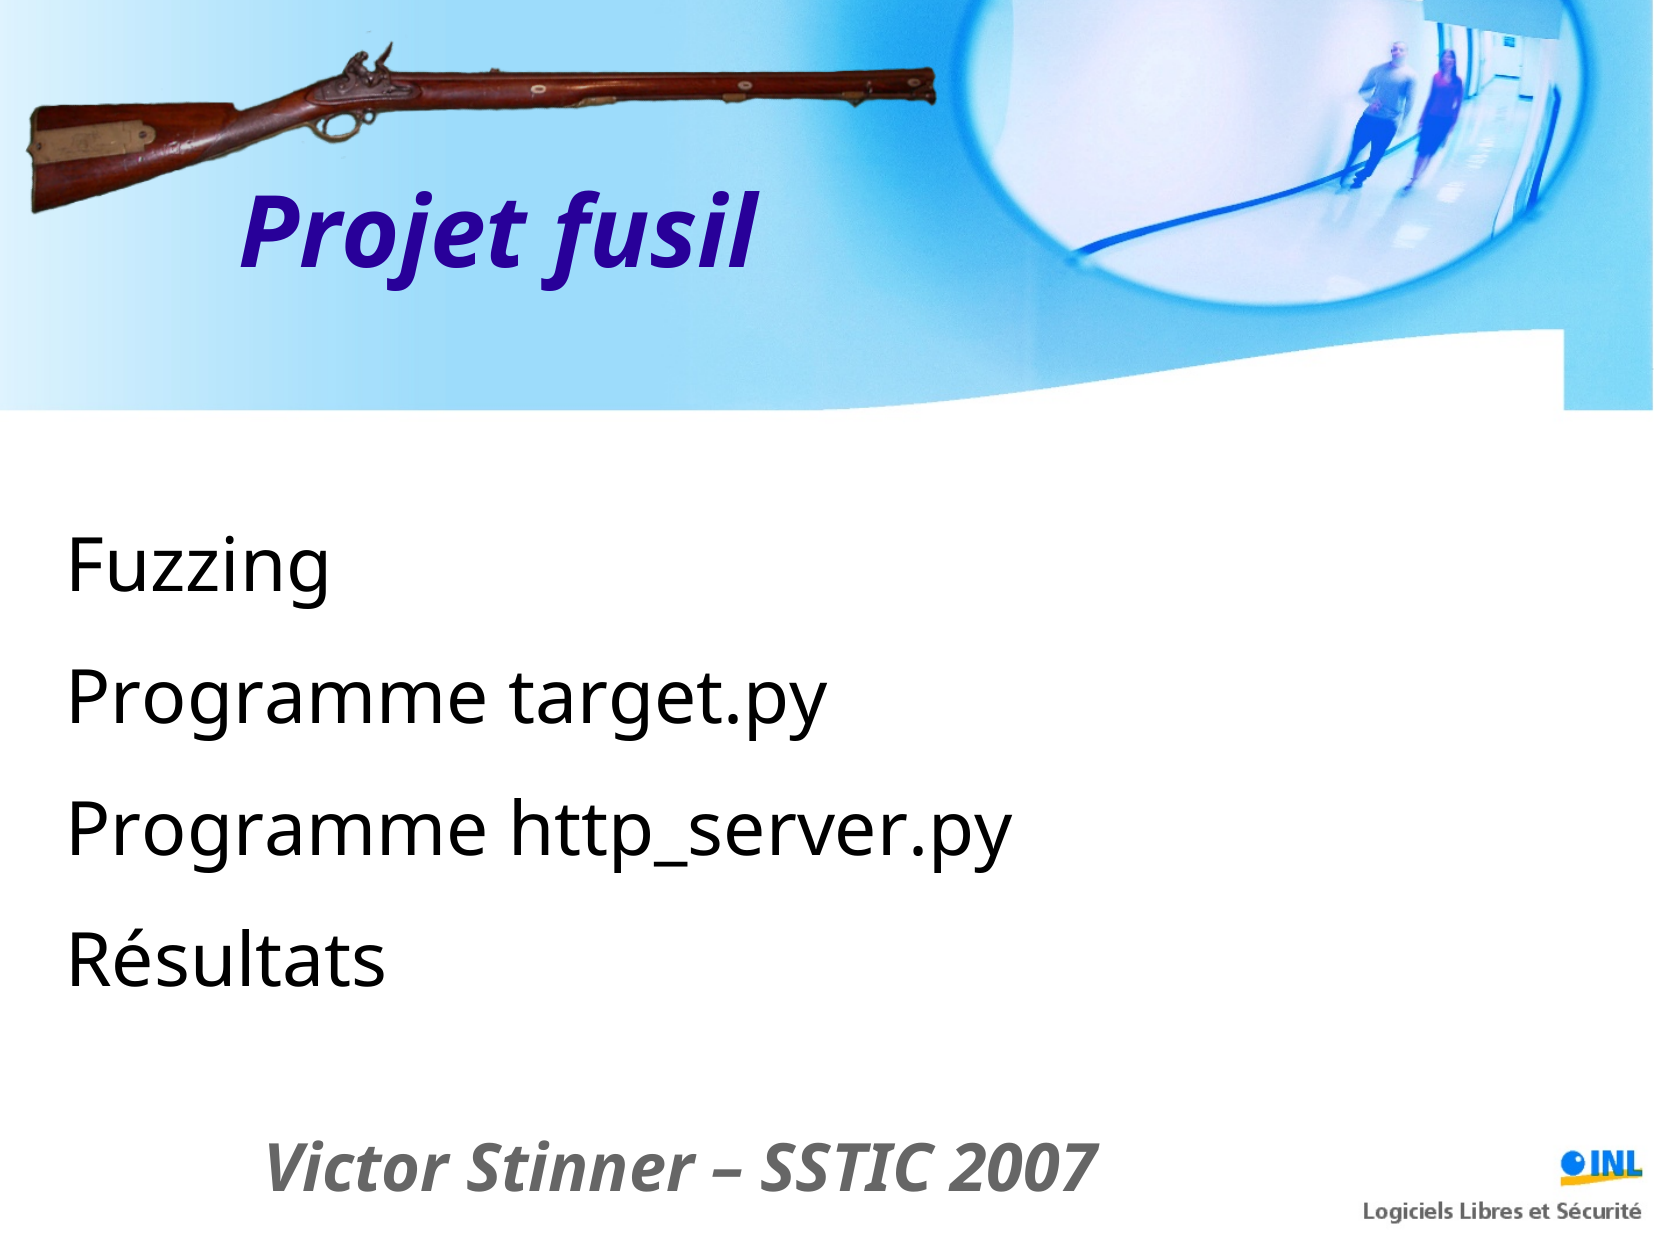

# Projet fusil
Fuzzing
Programme target.py
Programme http_server.py
Résultats
Victor Stinner – SSTIC 2007